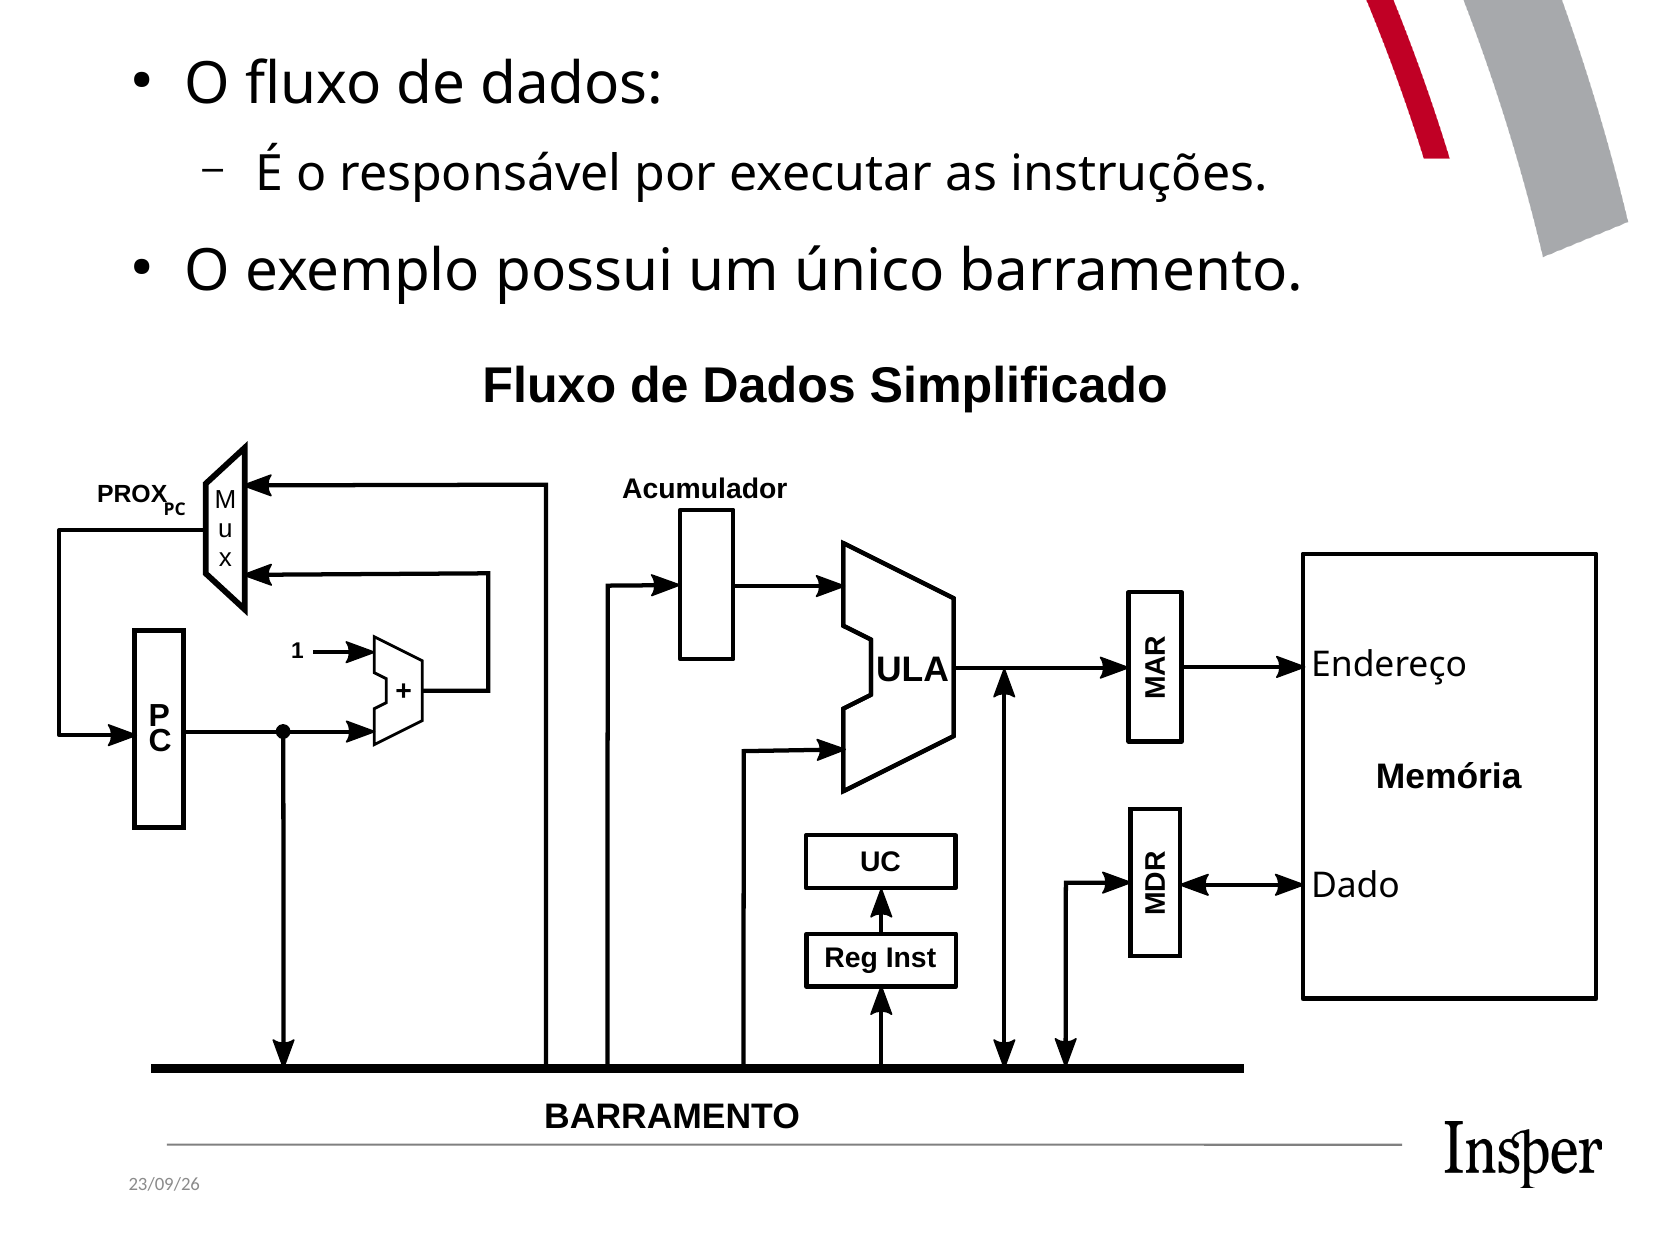

# O fluxo de dados:
É o responsável por executar as instruções.
O exemplo possui um único barramento.